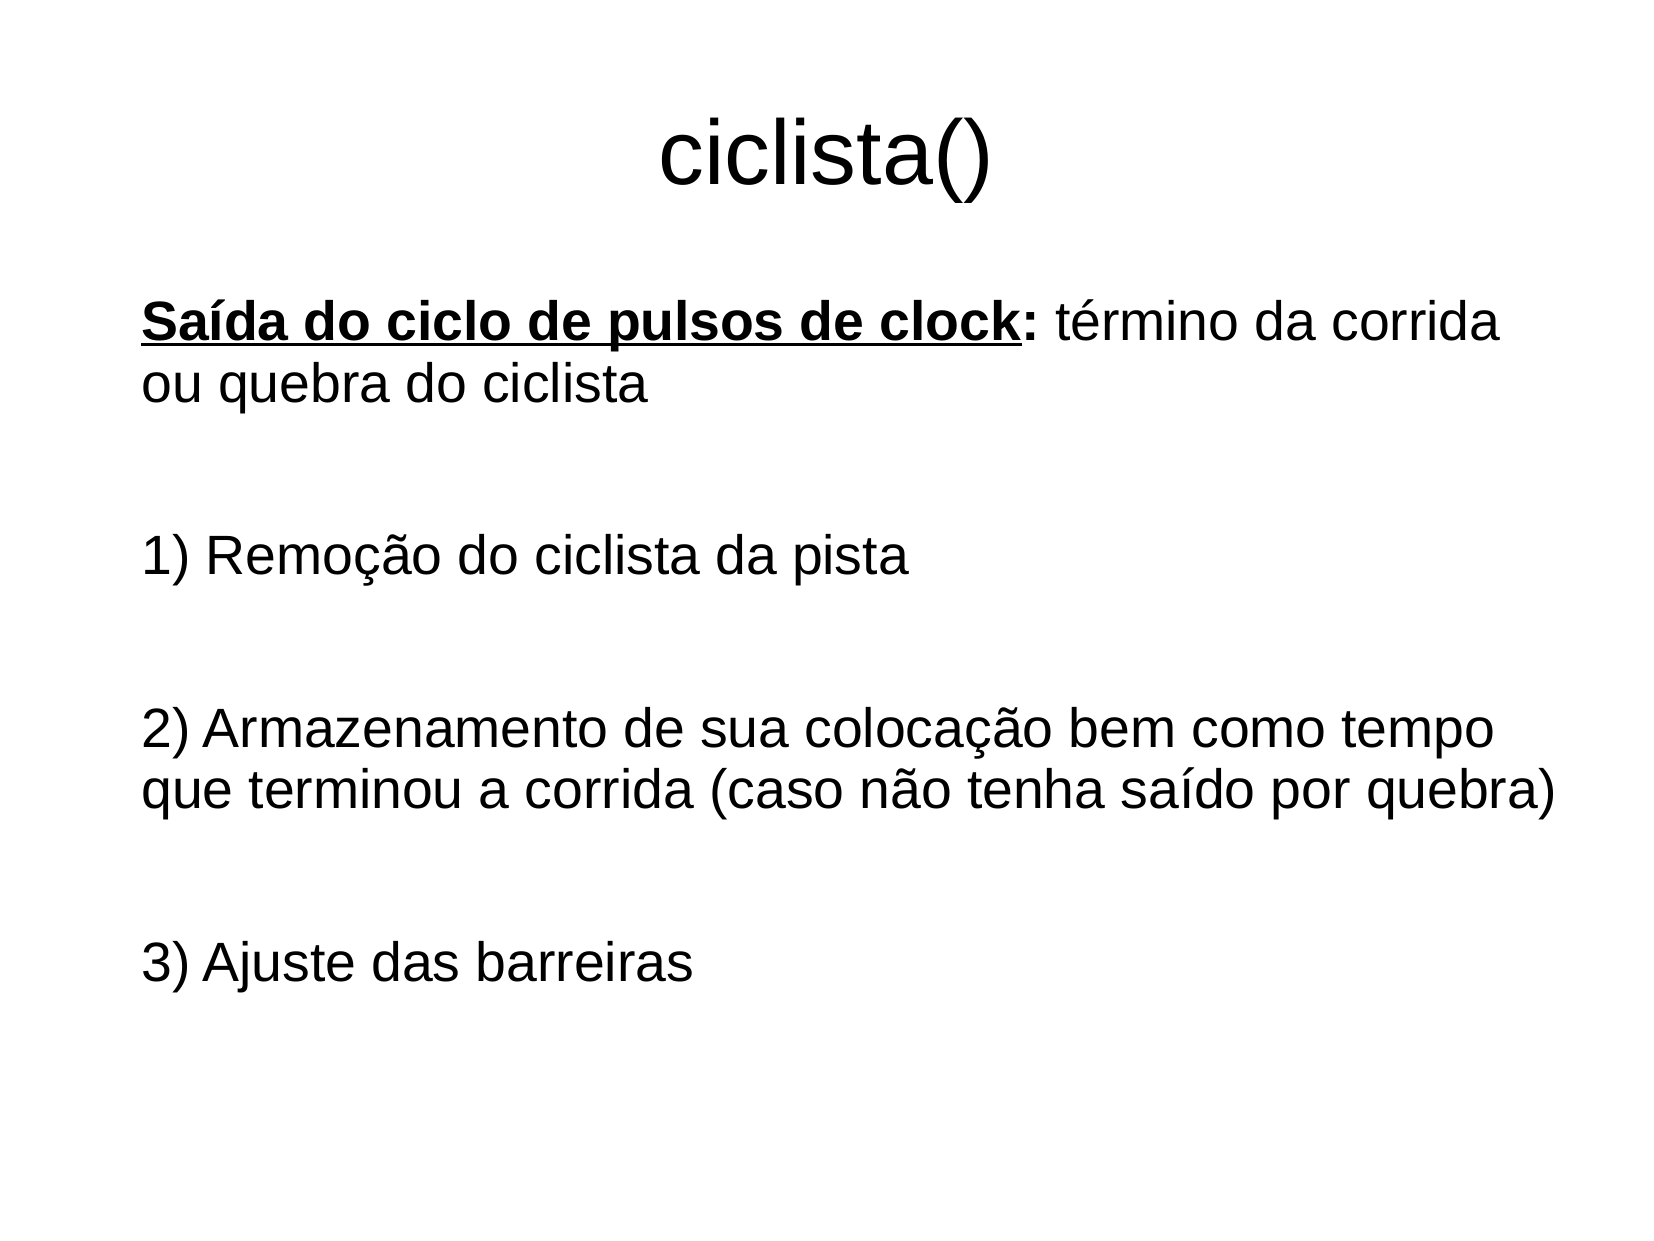

# ciclista()
Saída do ciclo de pulsos de clock: término da corrida ou quebra do ciclista
1) Remoção do ciclista da pista
2) Armazenamento de sua colocação bem como tempo que terminou a corrida (caso não tenha saído por quebra)
3) Ajuste das barreiras